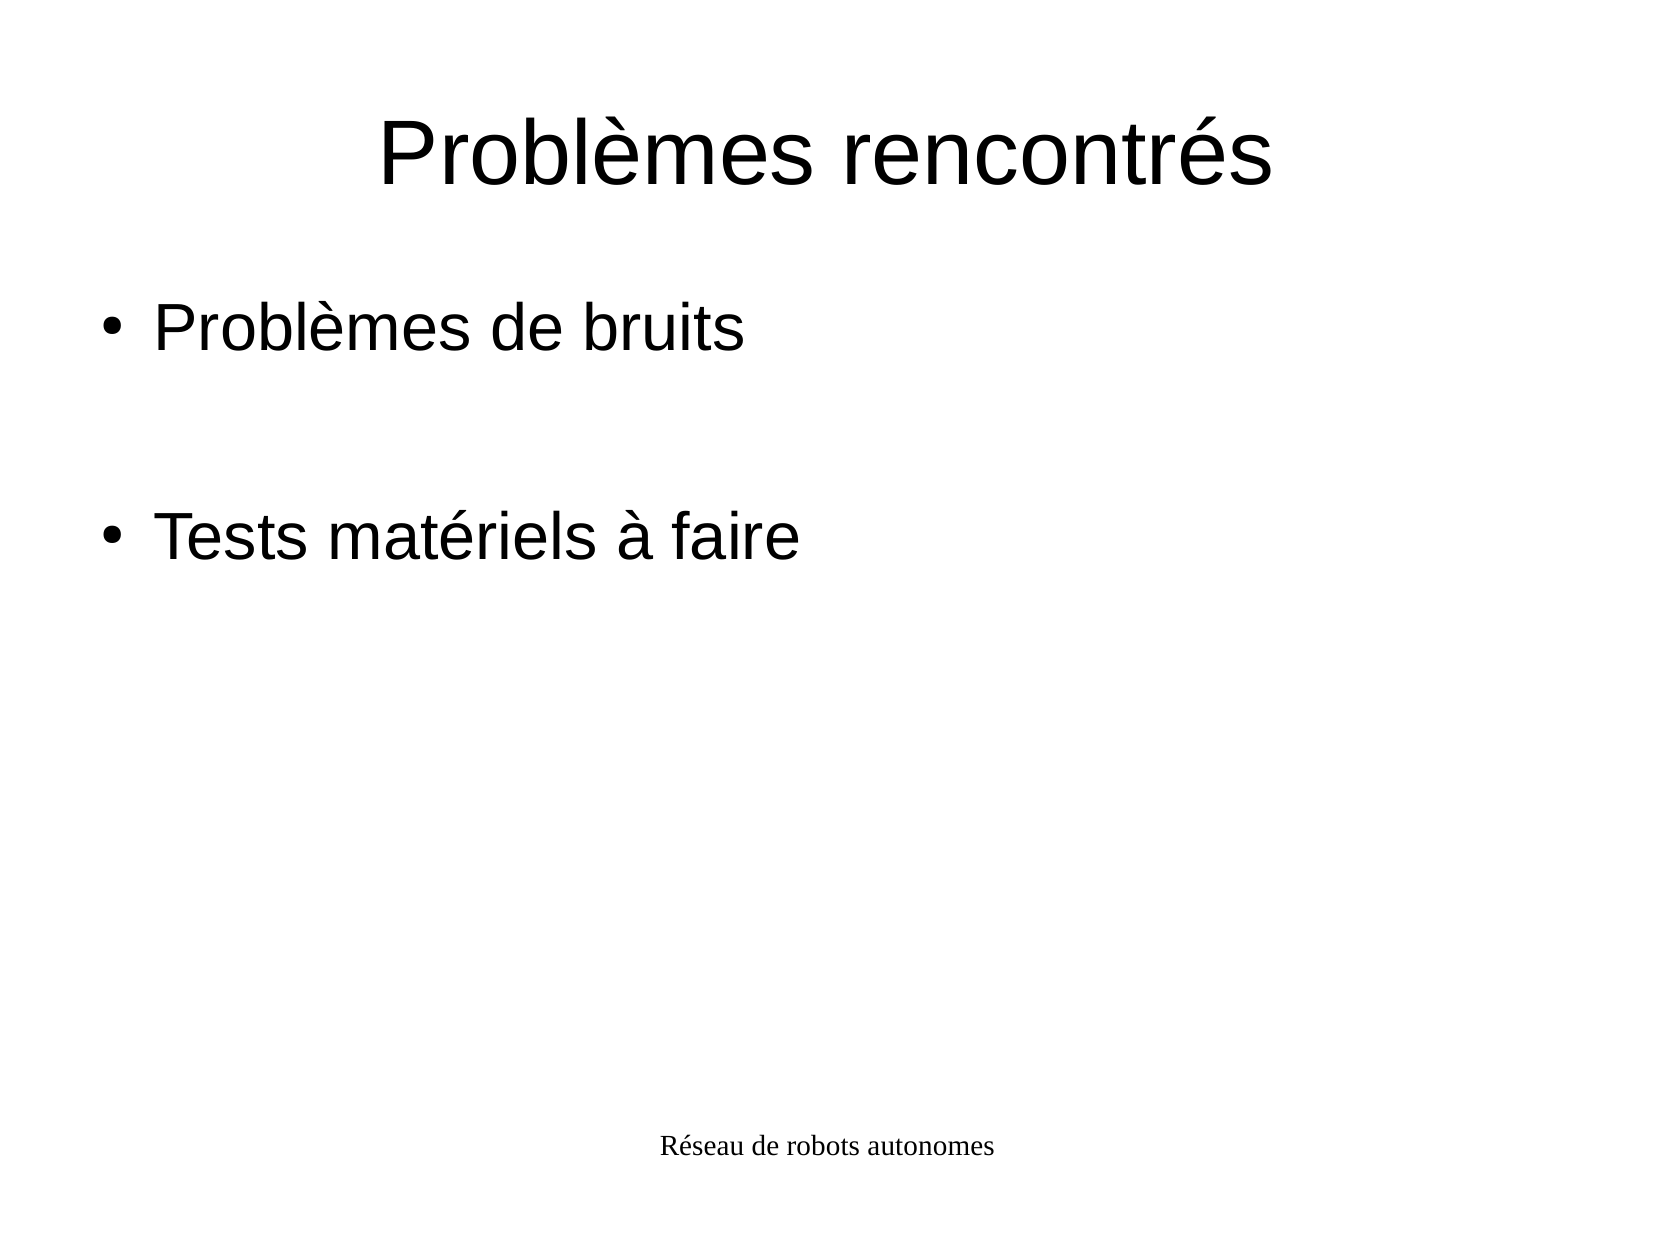

# Problèmes rencontrés
Problèmes de bruits
Tests matériels à faire